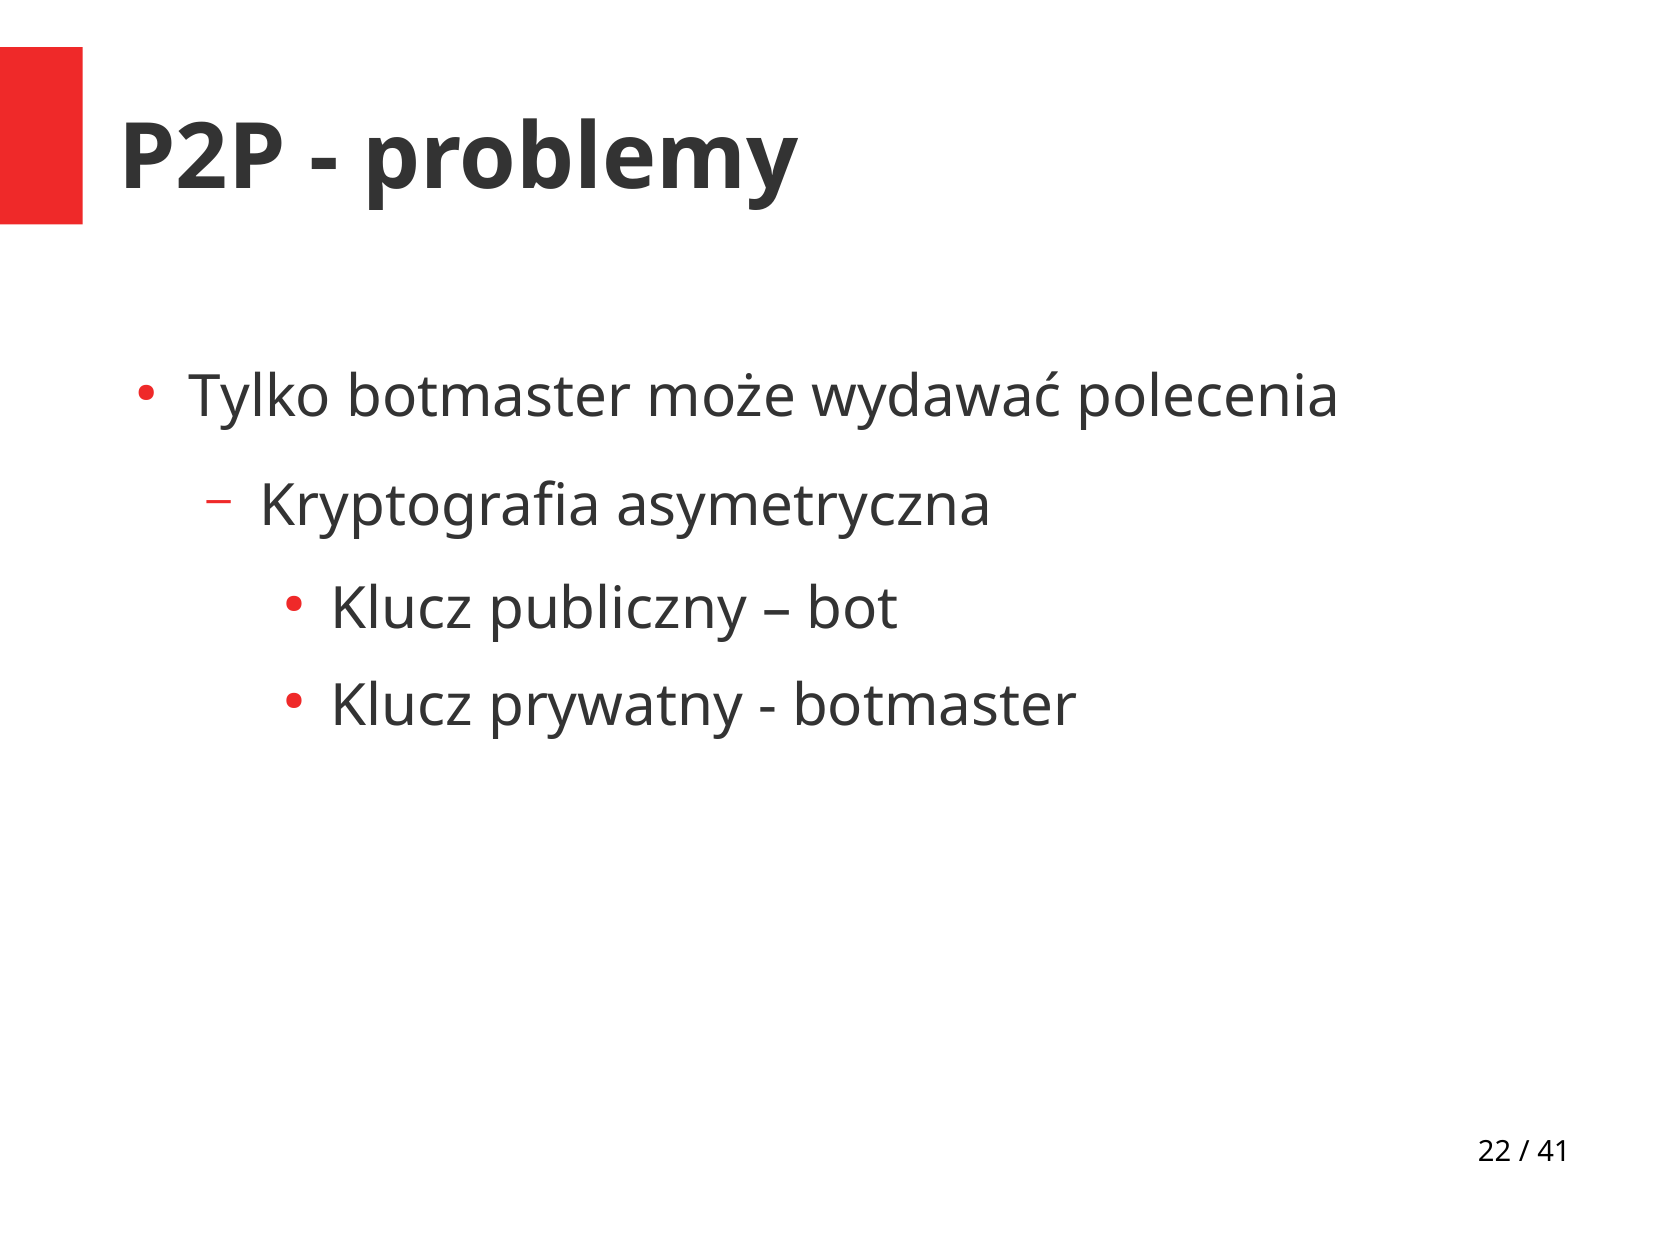

# P2P - problemy
Tylko botmaster może wydawać polecenia
Kryptografia asymetryczna
Klucz publiczny – bot
Klucz prywatny - botmaster
22